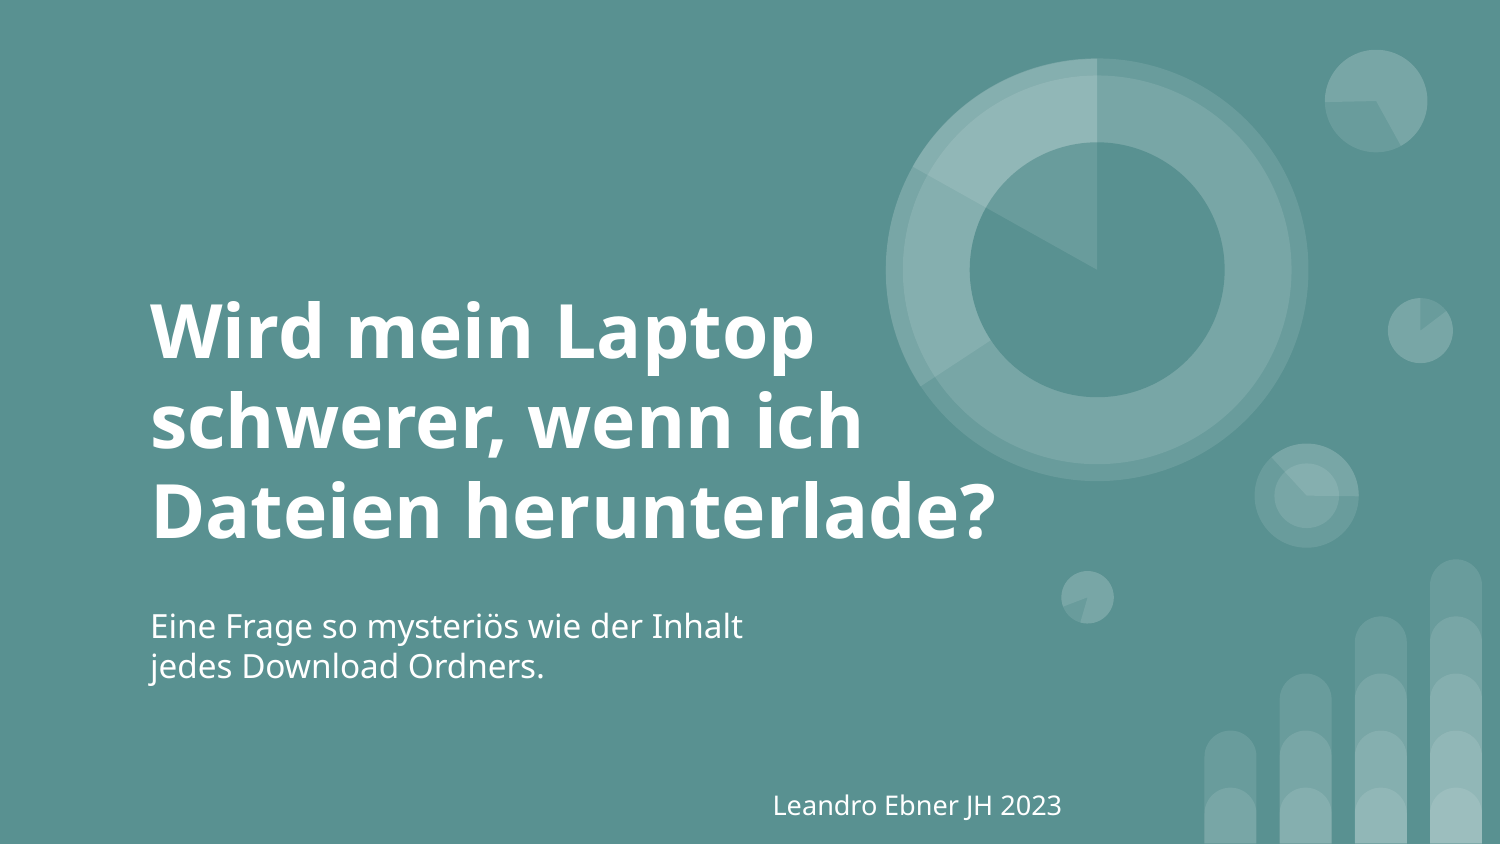

# Wird mein Laptop schwerer, wenn ich Dateien herunterlade?
Eine Frage so mysteriös wie der Inhalt jedes Download Ordners.